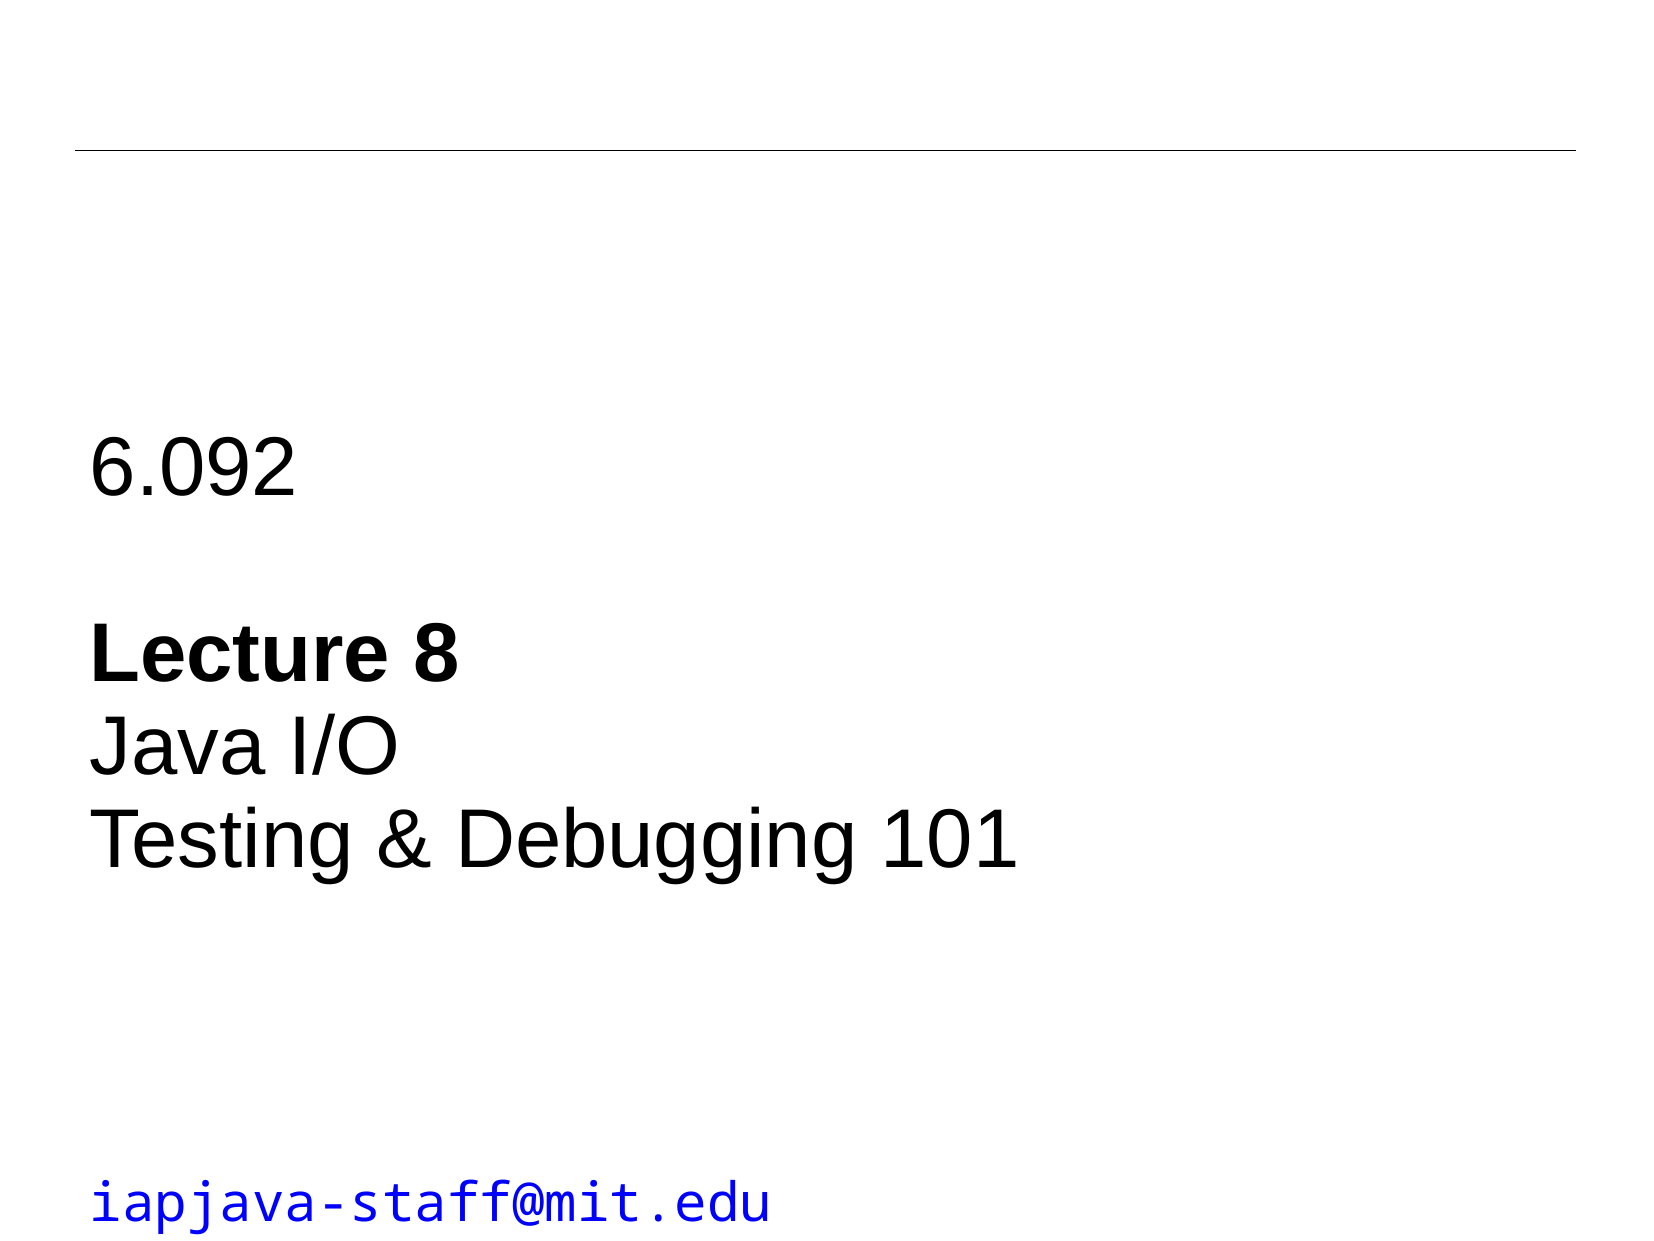

6.092
Lecture 8
Java I/O
Testing & Debugging 101
iapjava-staff@mit.edu